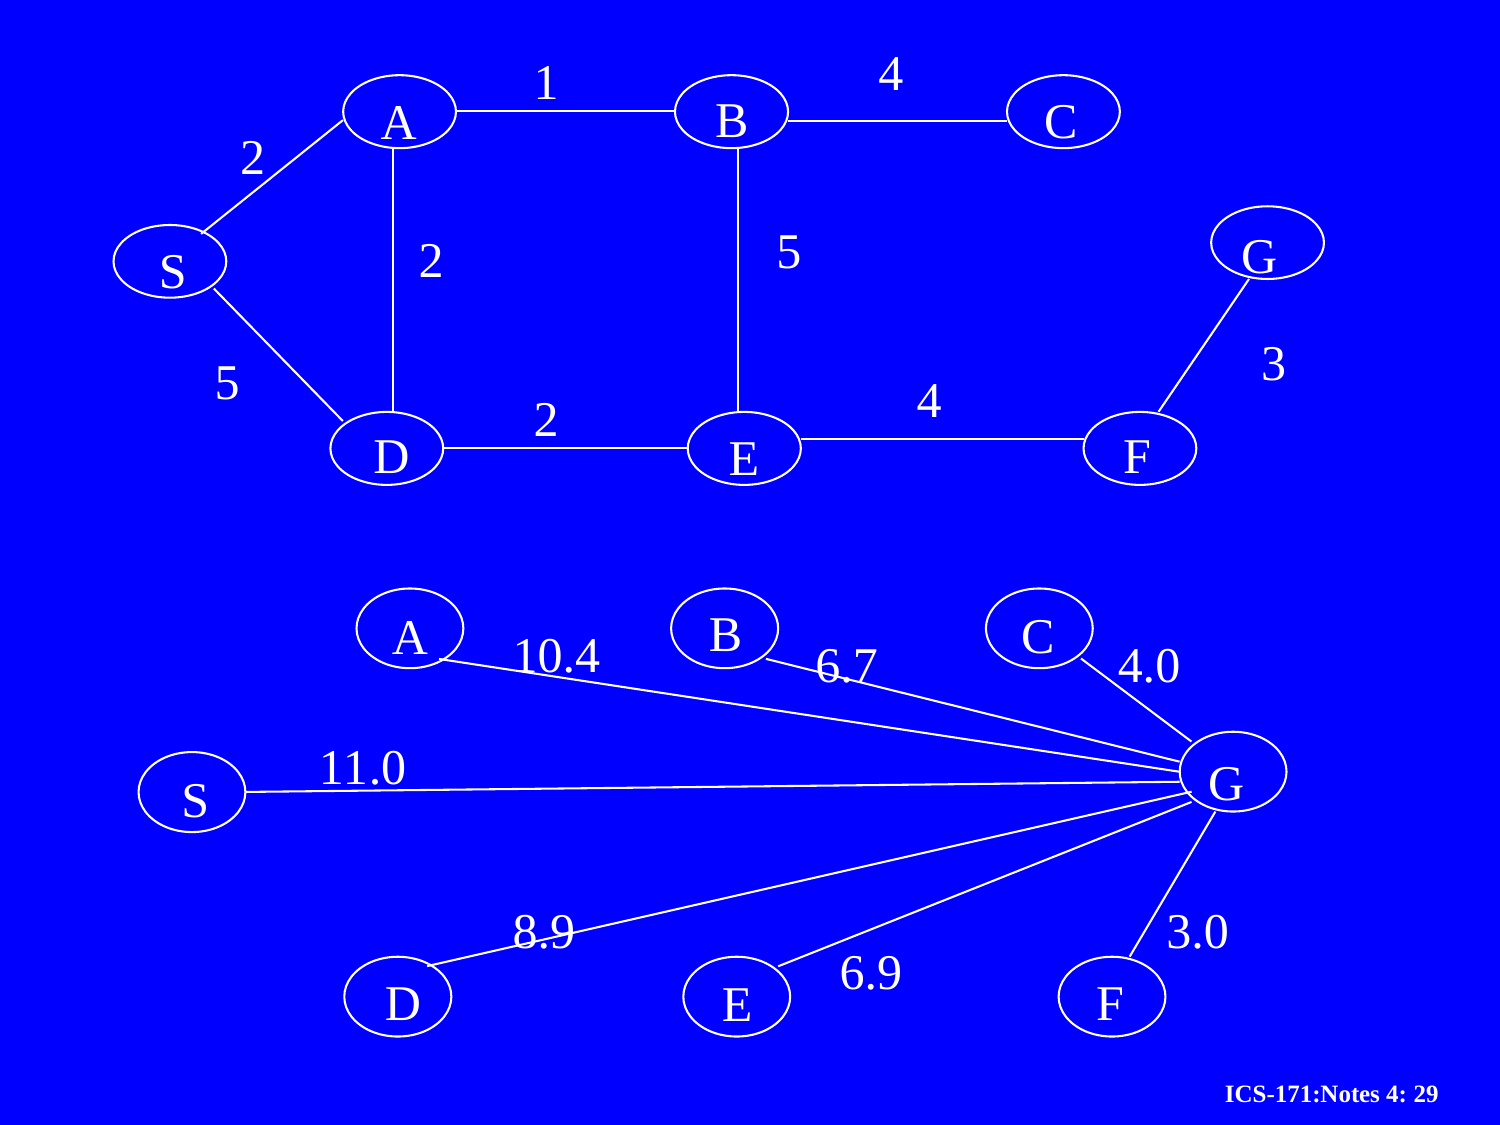

4
1
B
C
A
2
5
G
2
S
3
5
4
2
D
F
E
B
C
A
10.4
6.7
4.0
11.0
G
S
8.9
3.0
6.9
D
F
E